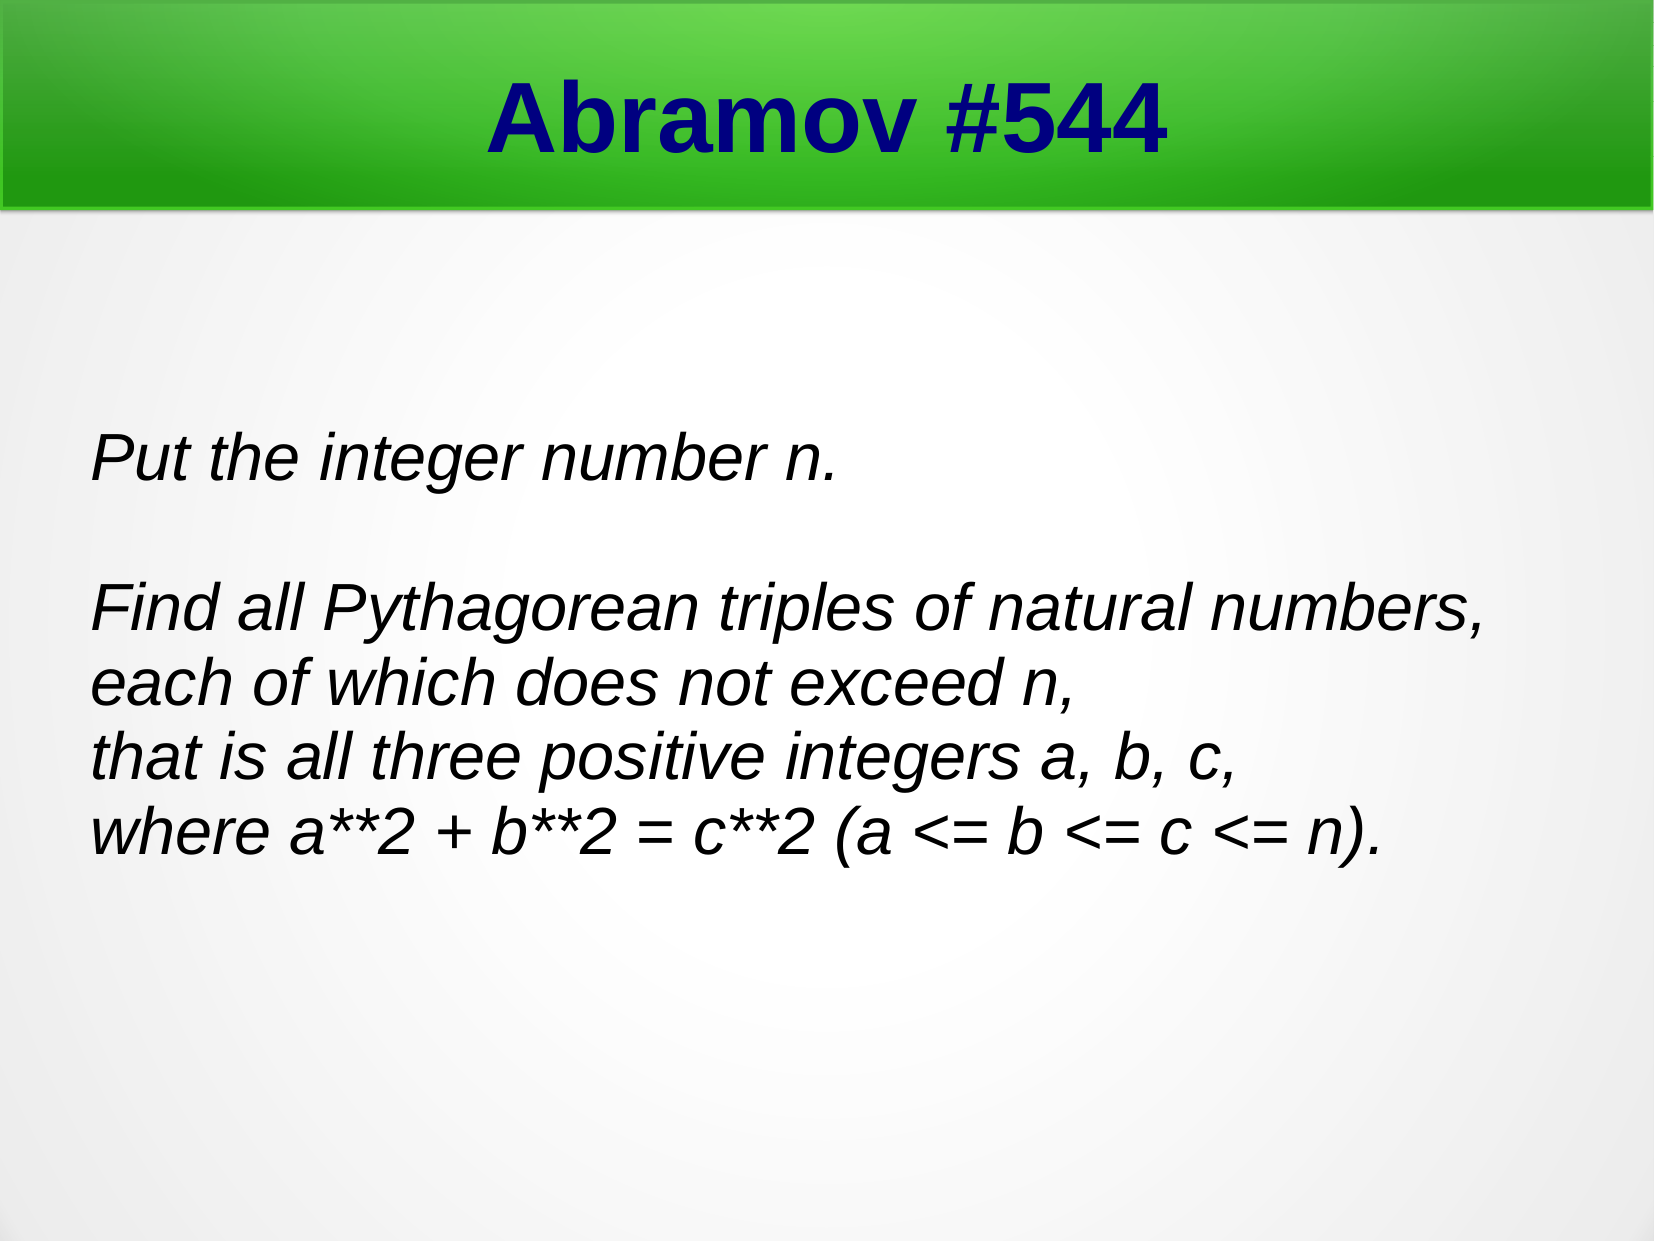

# Abramov #544
Put the integer number n.
Find all Pythagorean triples of natural numbers, each of which does not exceed n,
that is all three positive integers a, b, c,
where a**2 + b**2 = c**2 (a <= b <= c <= n).